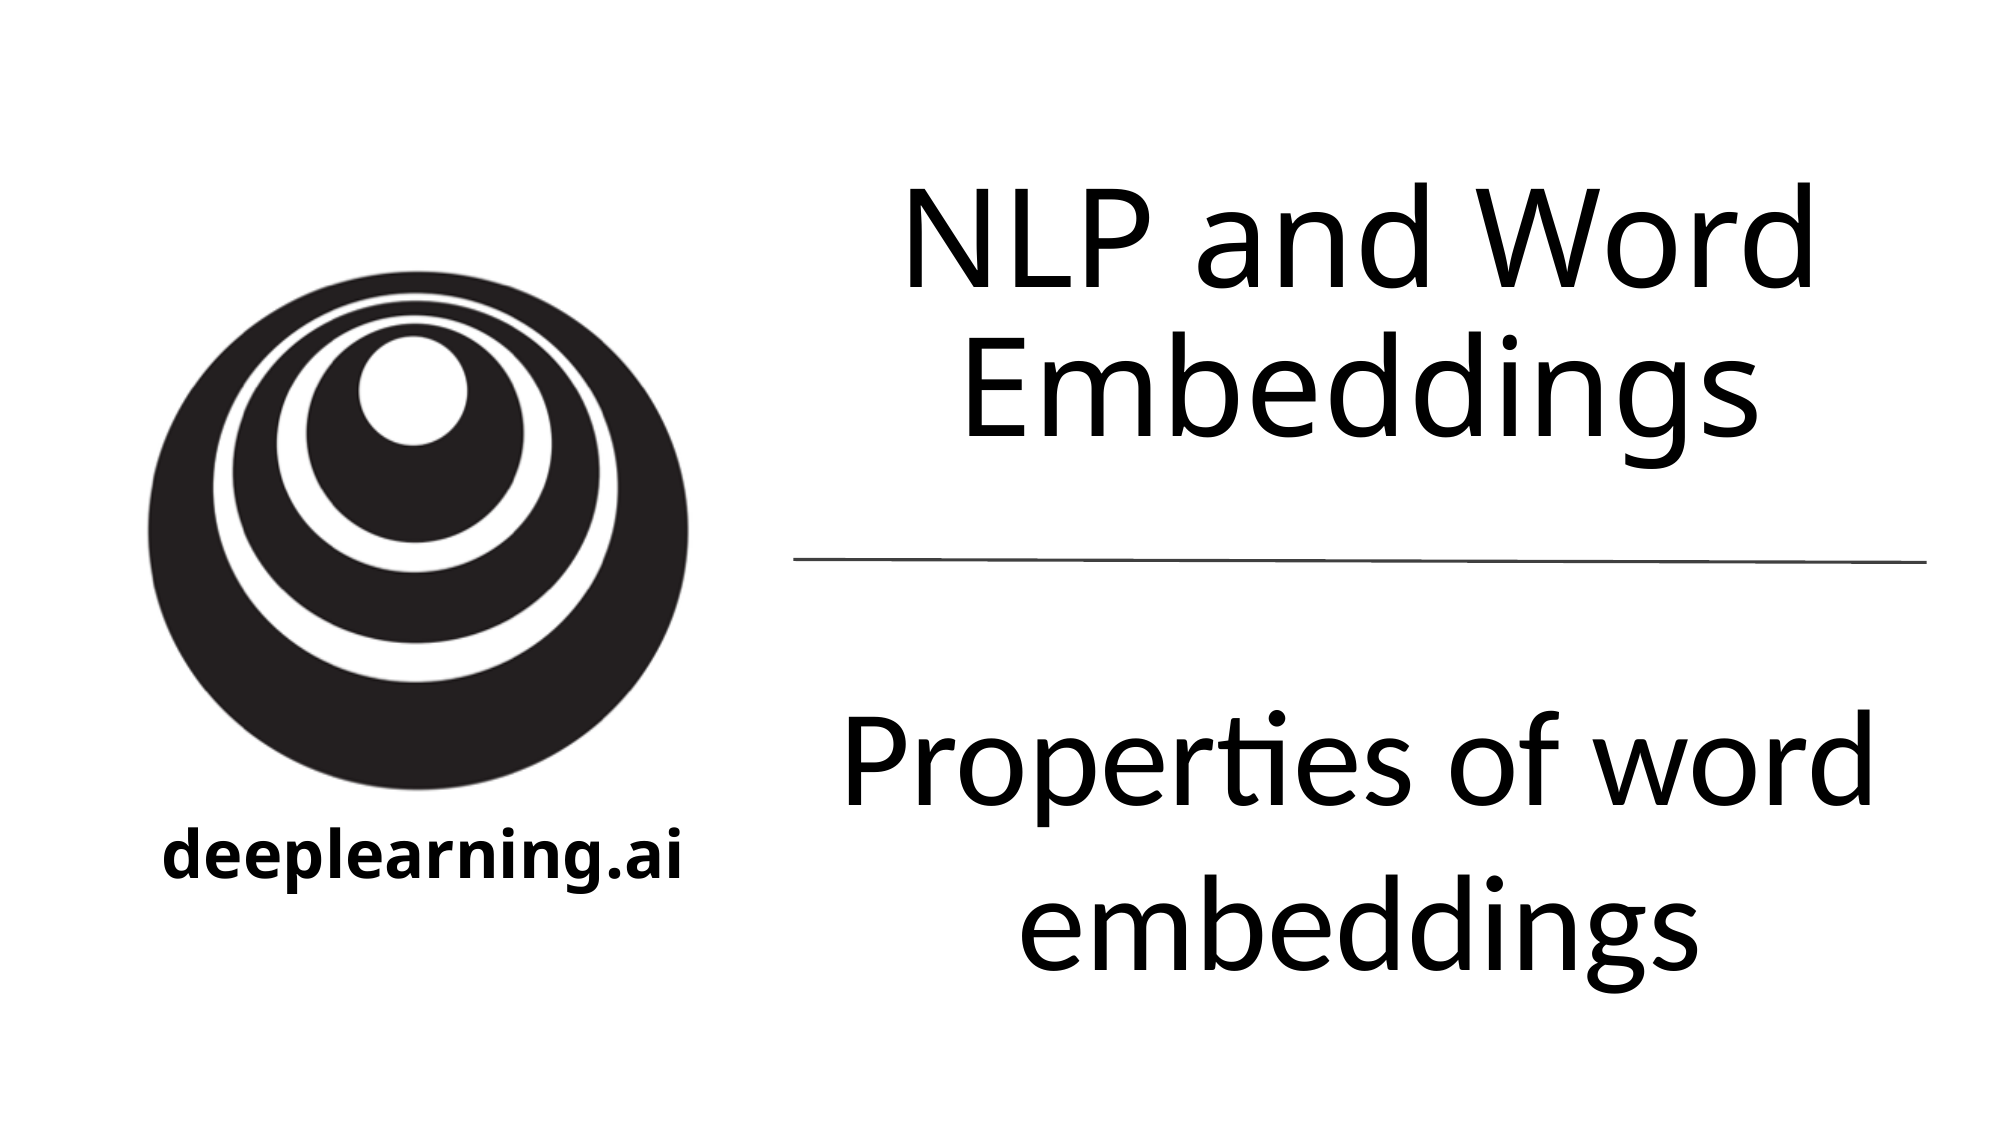

# NLP and Word Embeddings
deeplearning.ai
Properties of word embeddings